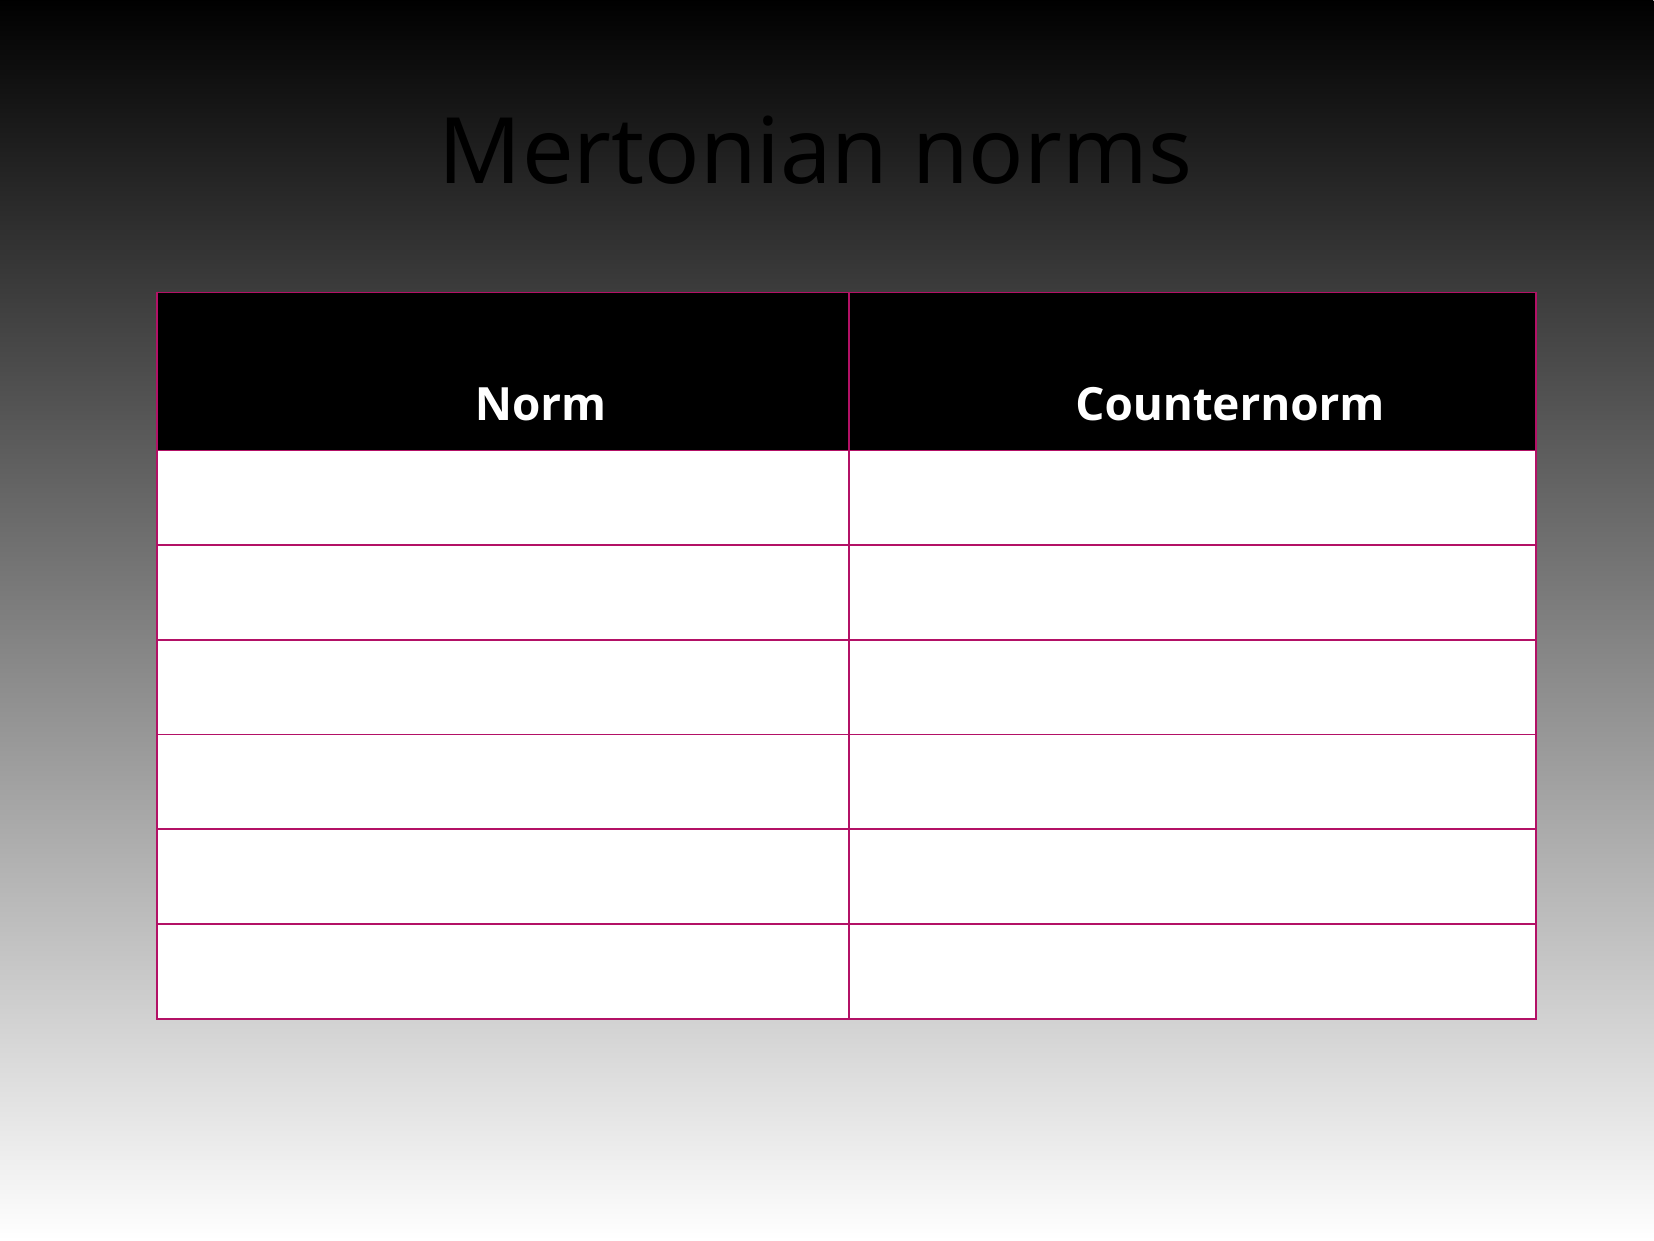

# Mertonian norms
| Norm | Counternorm |
| --- | --- |
| | |
| | |
| | |
| | |
| | |
| | |